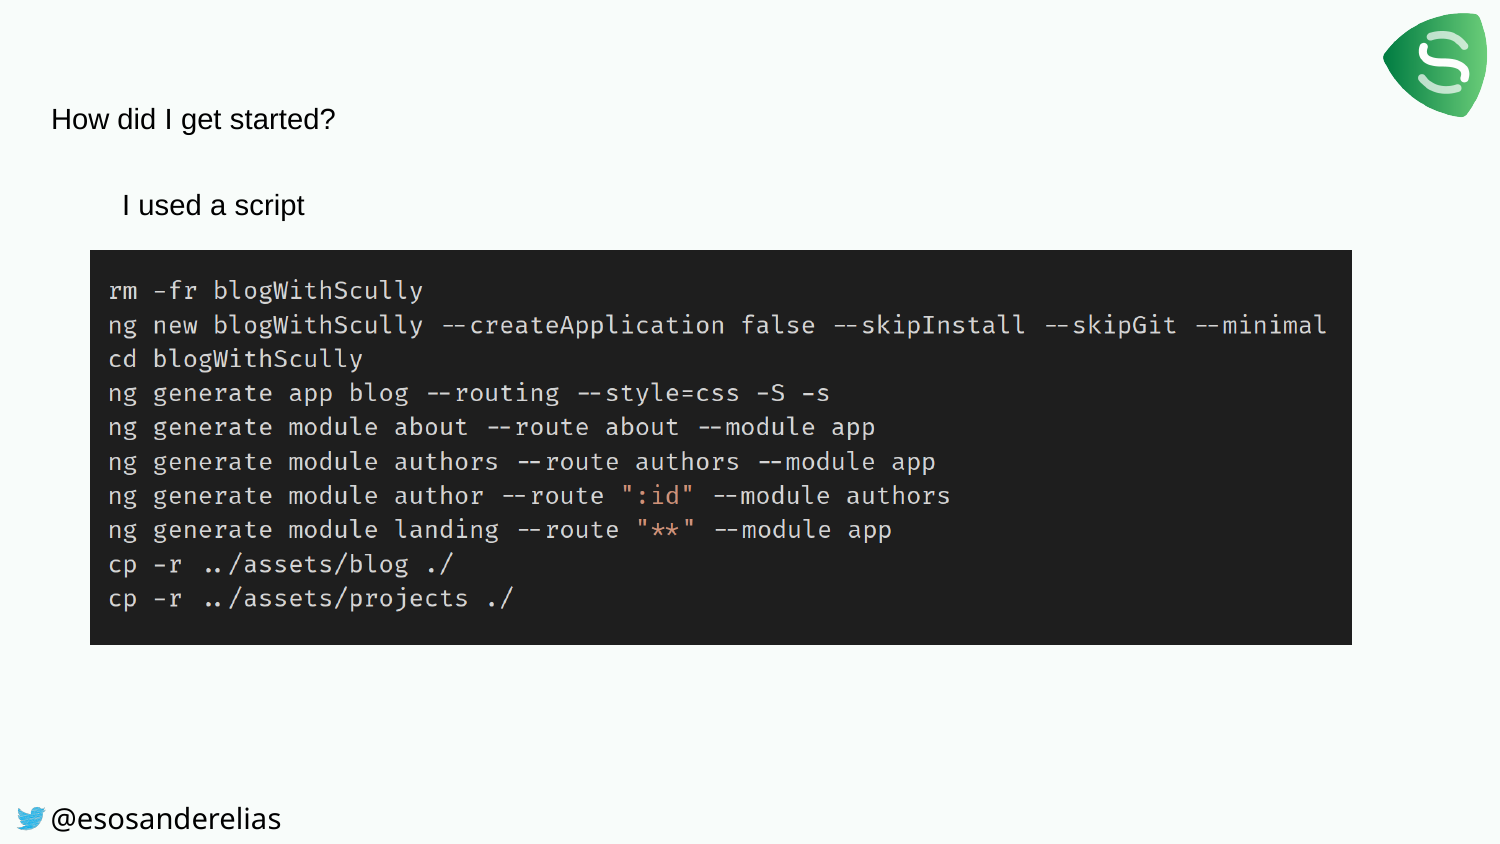

# How did I get started?
I used a script